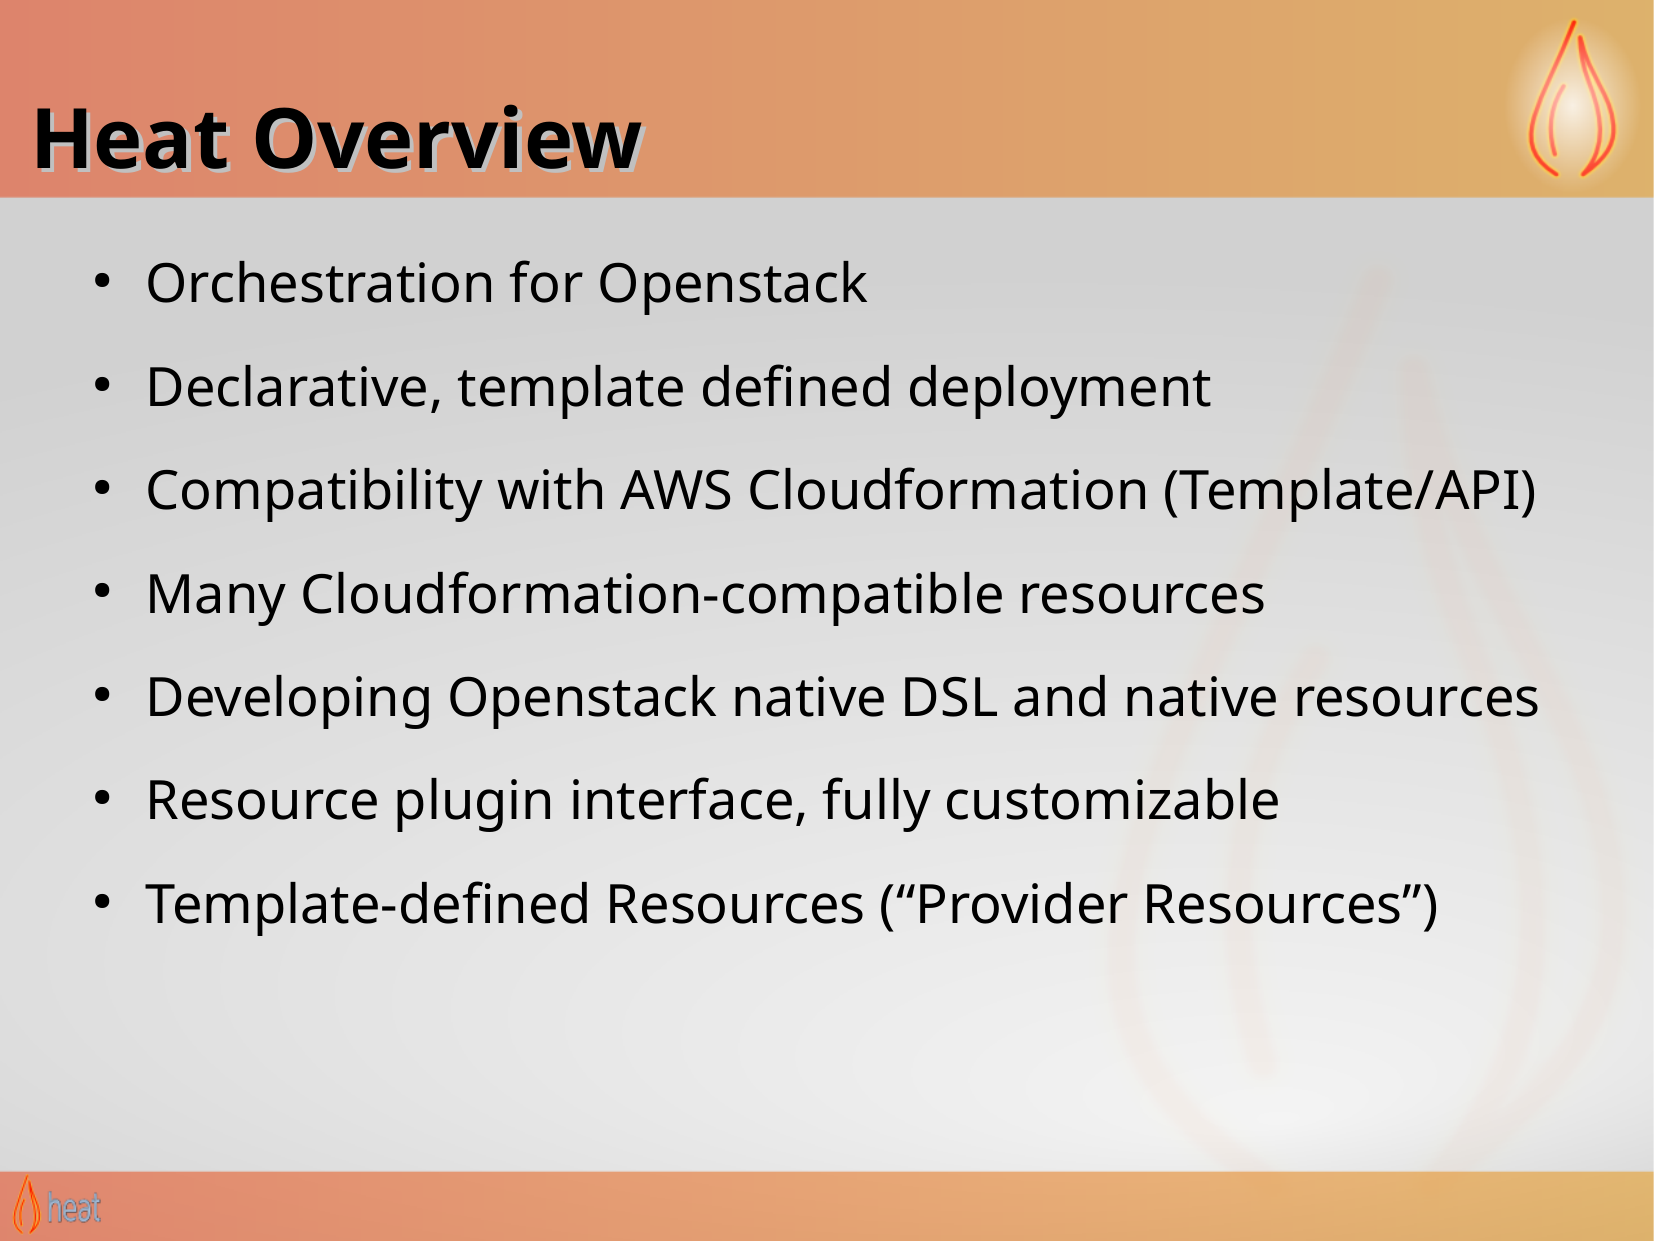

# Heat Overview
Orchestration for Openstack
Declarative, template defined deployment
Compatibility with AWS Cloudformation (Template/API)
Many Cloudformation-compatible resources
Developing Openstack native DSL and native resources
Resource plugin interface, fully customizable
Template-defined Resources (“Provider Resources”)